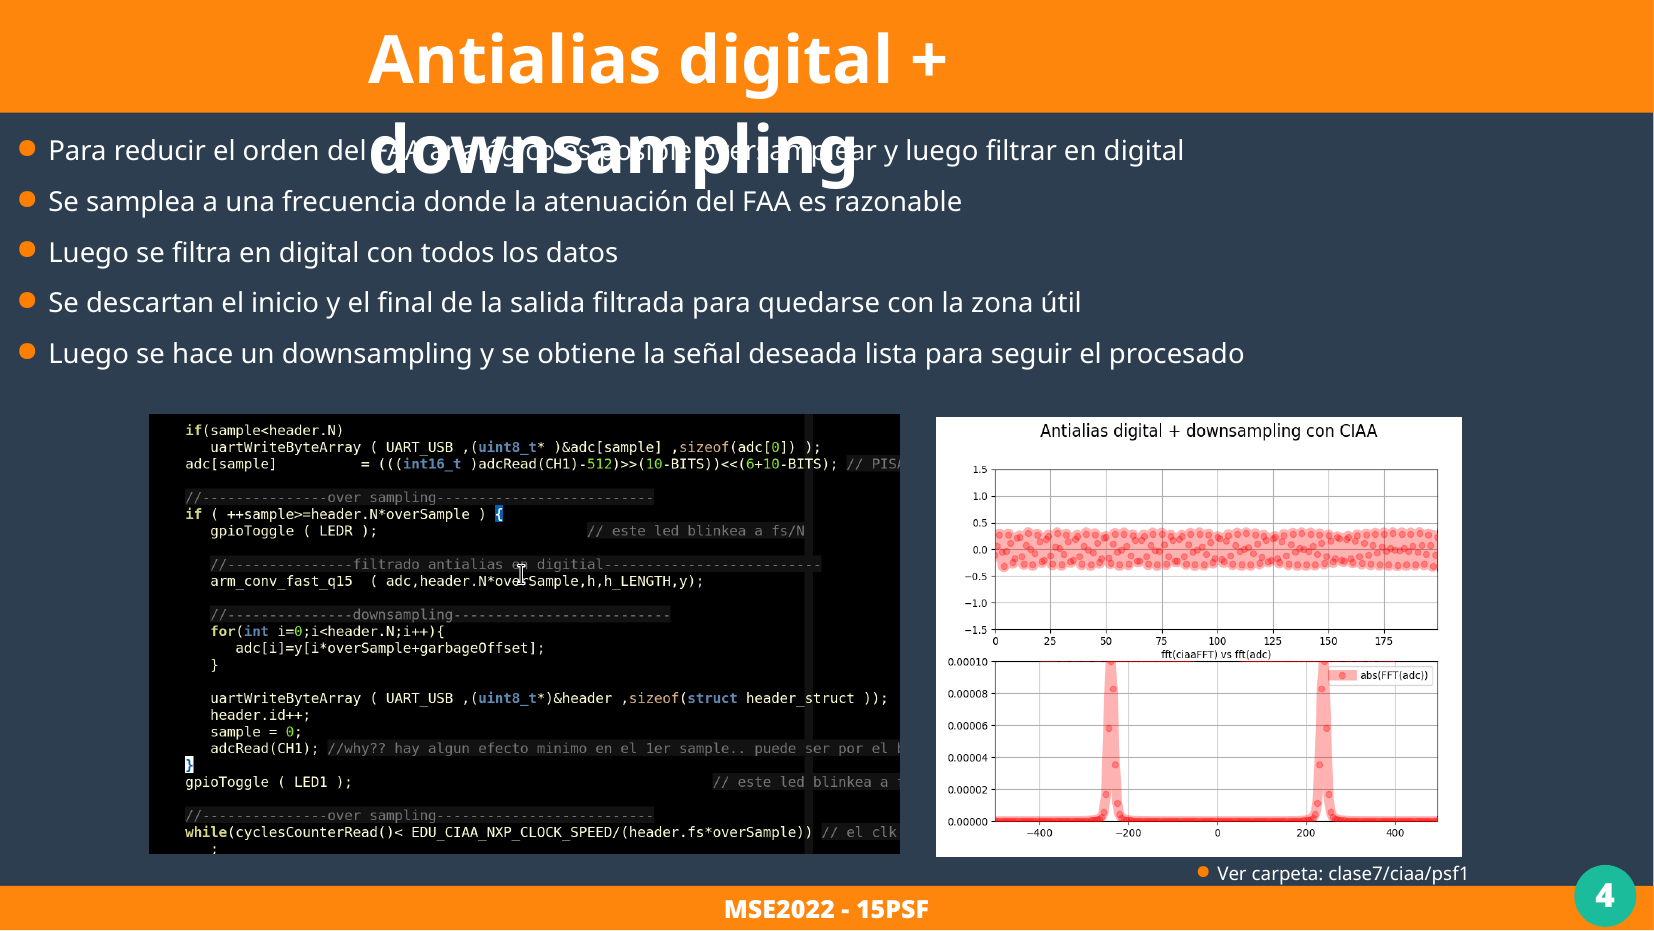

# Antialias digital + downsampling
Para reducir el orden del FAA analógico es posible oversamplear y luego filtrar en digital
Se samplea a una frecuencia donde la atenuación del FAA es razonable
Luego se filtra en digital con todos los datos
Se descartan el inicio y el final de la salida filtrada para quedarse con la zona útil
Luego se hace un downsampling y se obtiene la señal deseada lista para seguir el procesado
Ver carpeta: clase7/ciaa/psf1
MSE2022 - 15PSF